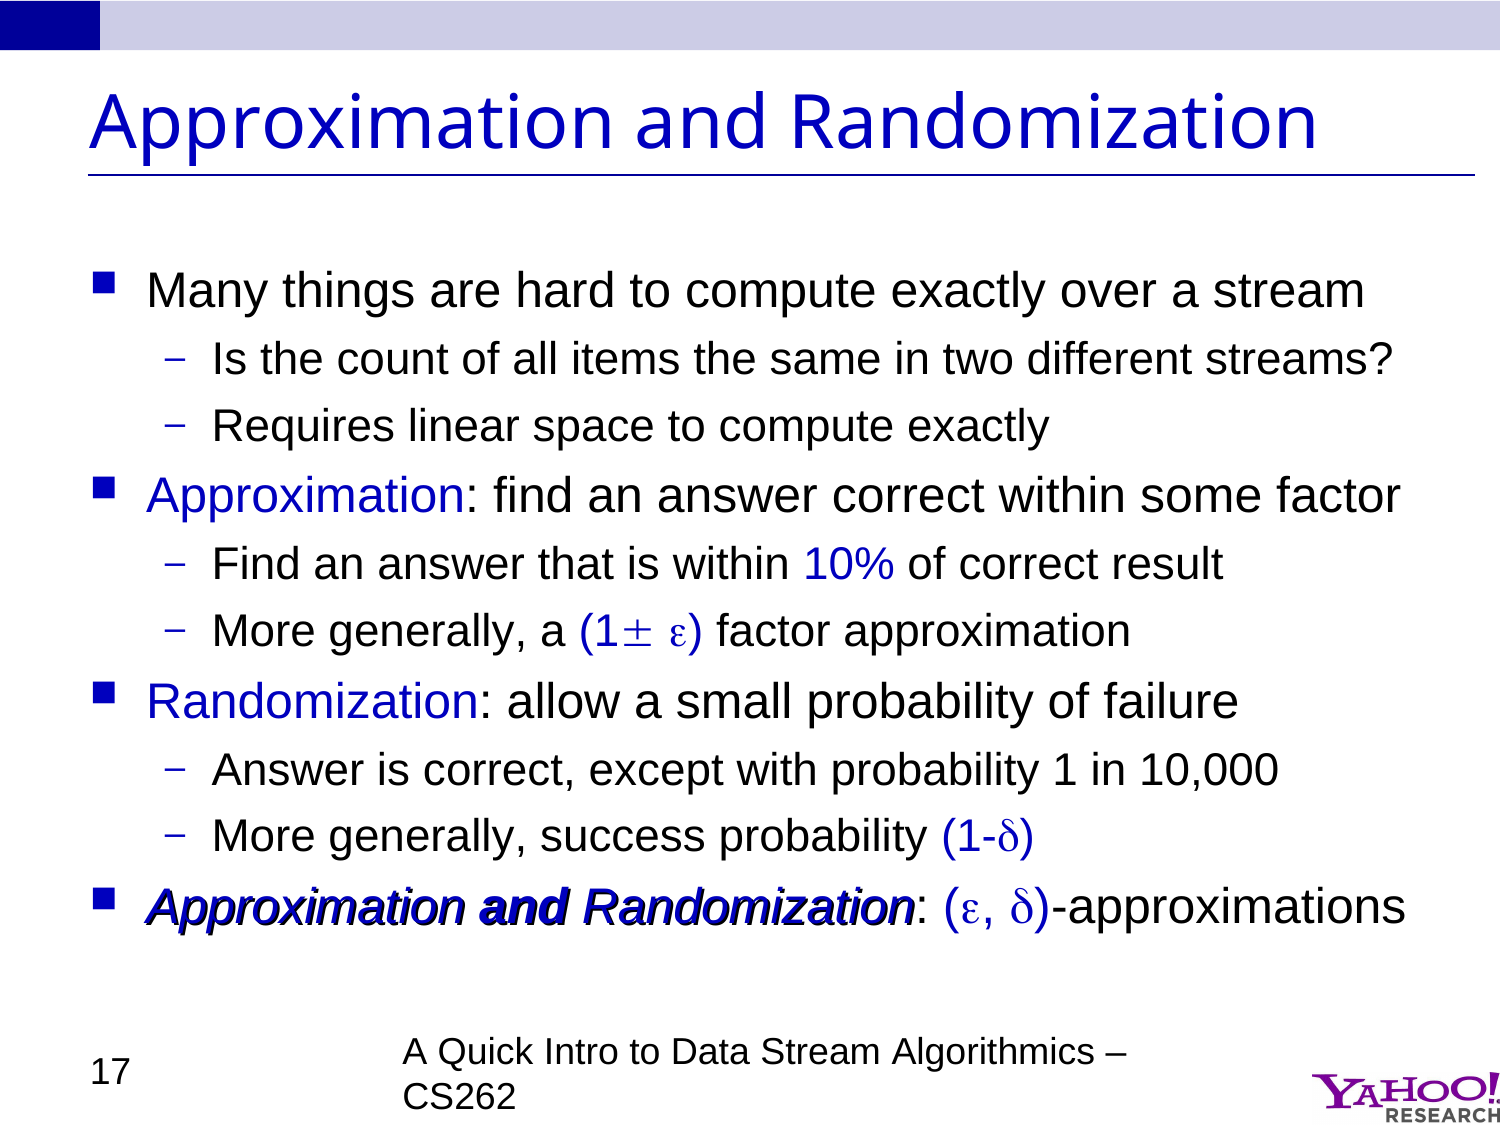

# Approximation and Randomization
Many things are hard to compute exactly over a stream
Is the count of all items the same in two different streams?
Requires linear space to compute exactly
Approximation: find an answer correct within some factor
Find an answer that is within 10% of correct result
More generally, a (1 ) factor approximation
Randomization: allow a small probability of failure
Answer is correct, except with probability 1 in 10,000
More generally, success probability (1-)
Approximation and Randomization: (, )-approximations
Fundamentals of Analyzing and Mining Data Streams
17